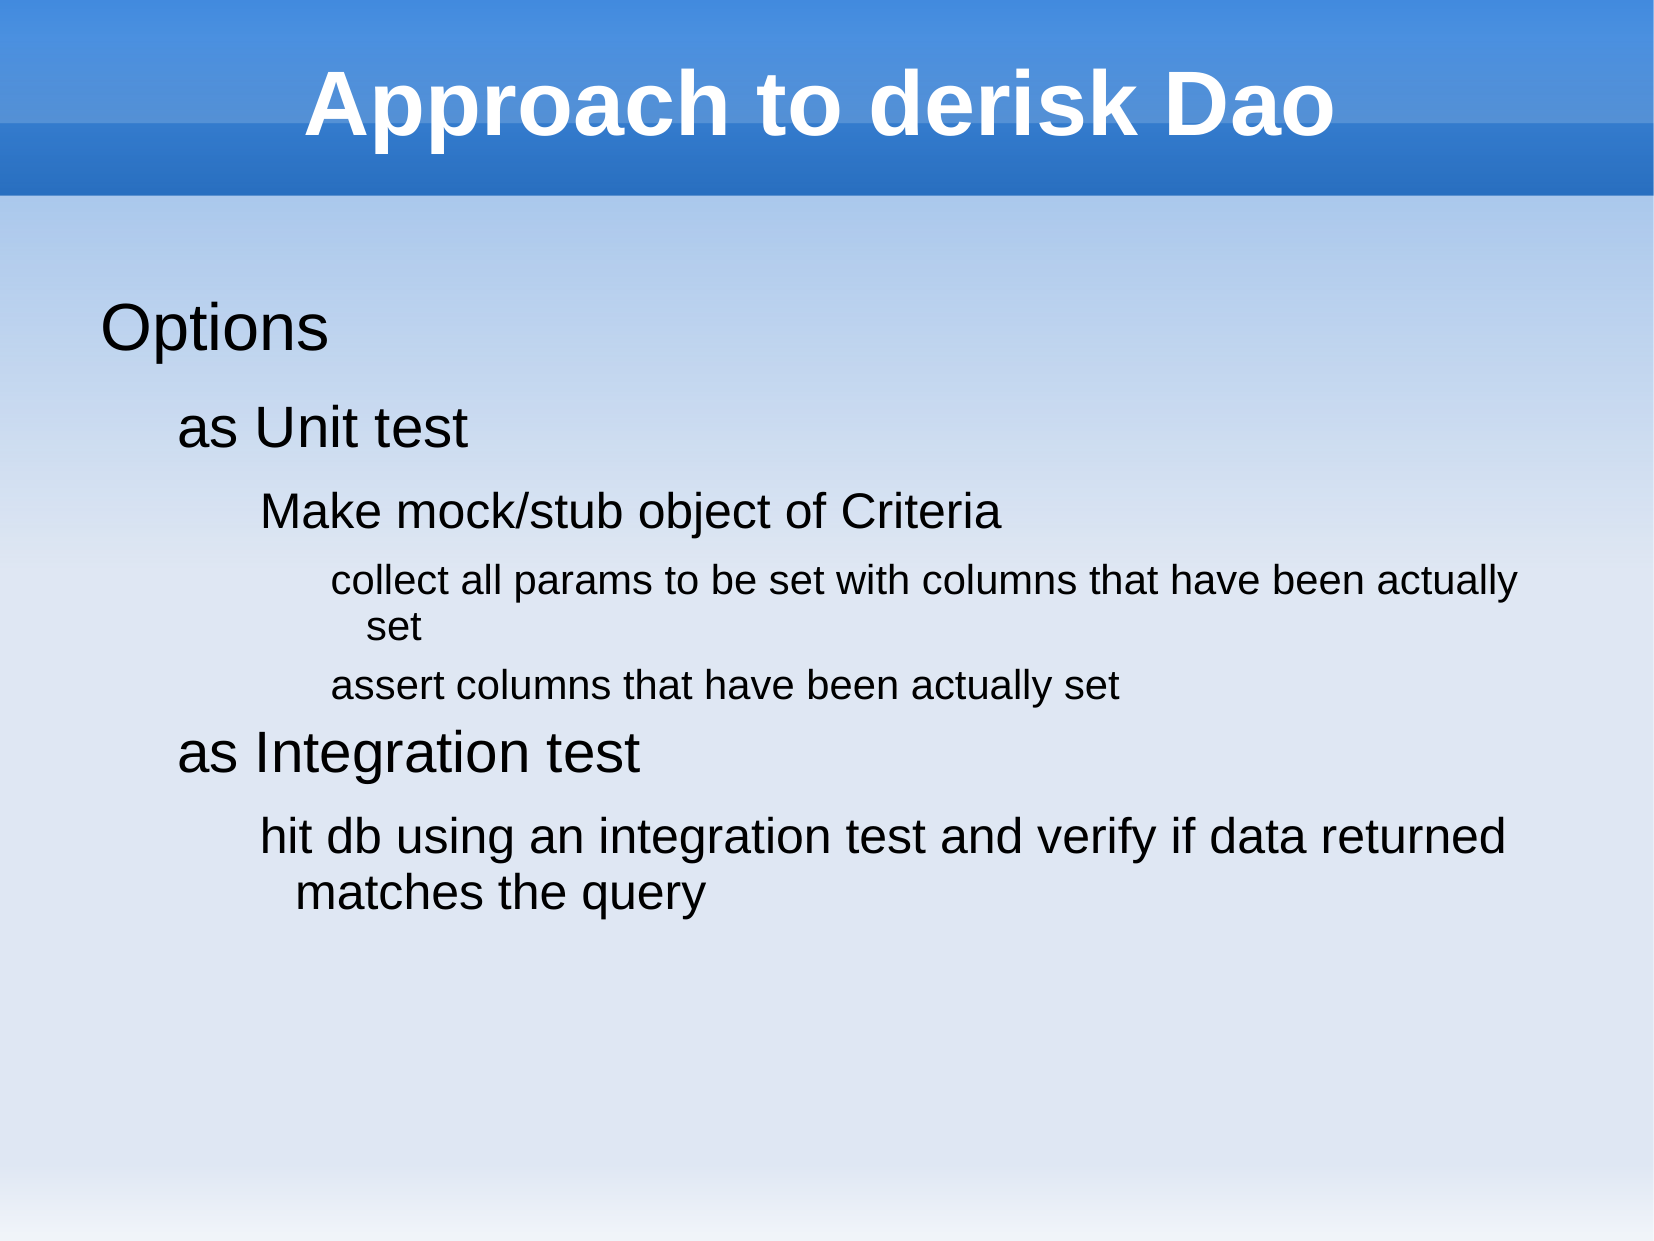

# Approach to derisk Dao
Options
as Unit test
Make mock/stub object of Criteria
collect all params to be set with columns that have been actually set
assert columns that have been actually set
as Integration test
hit db using an integration test and verify if data returned matches the query